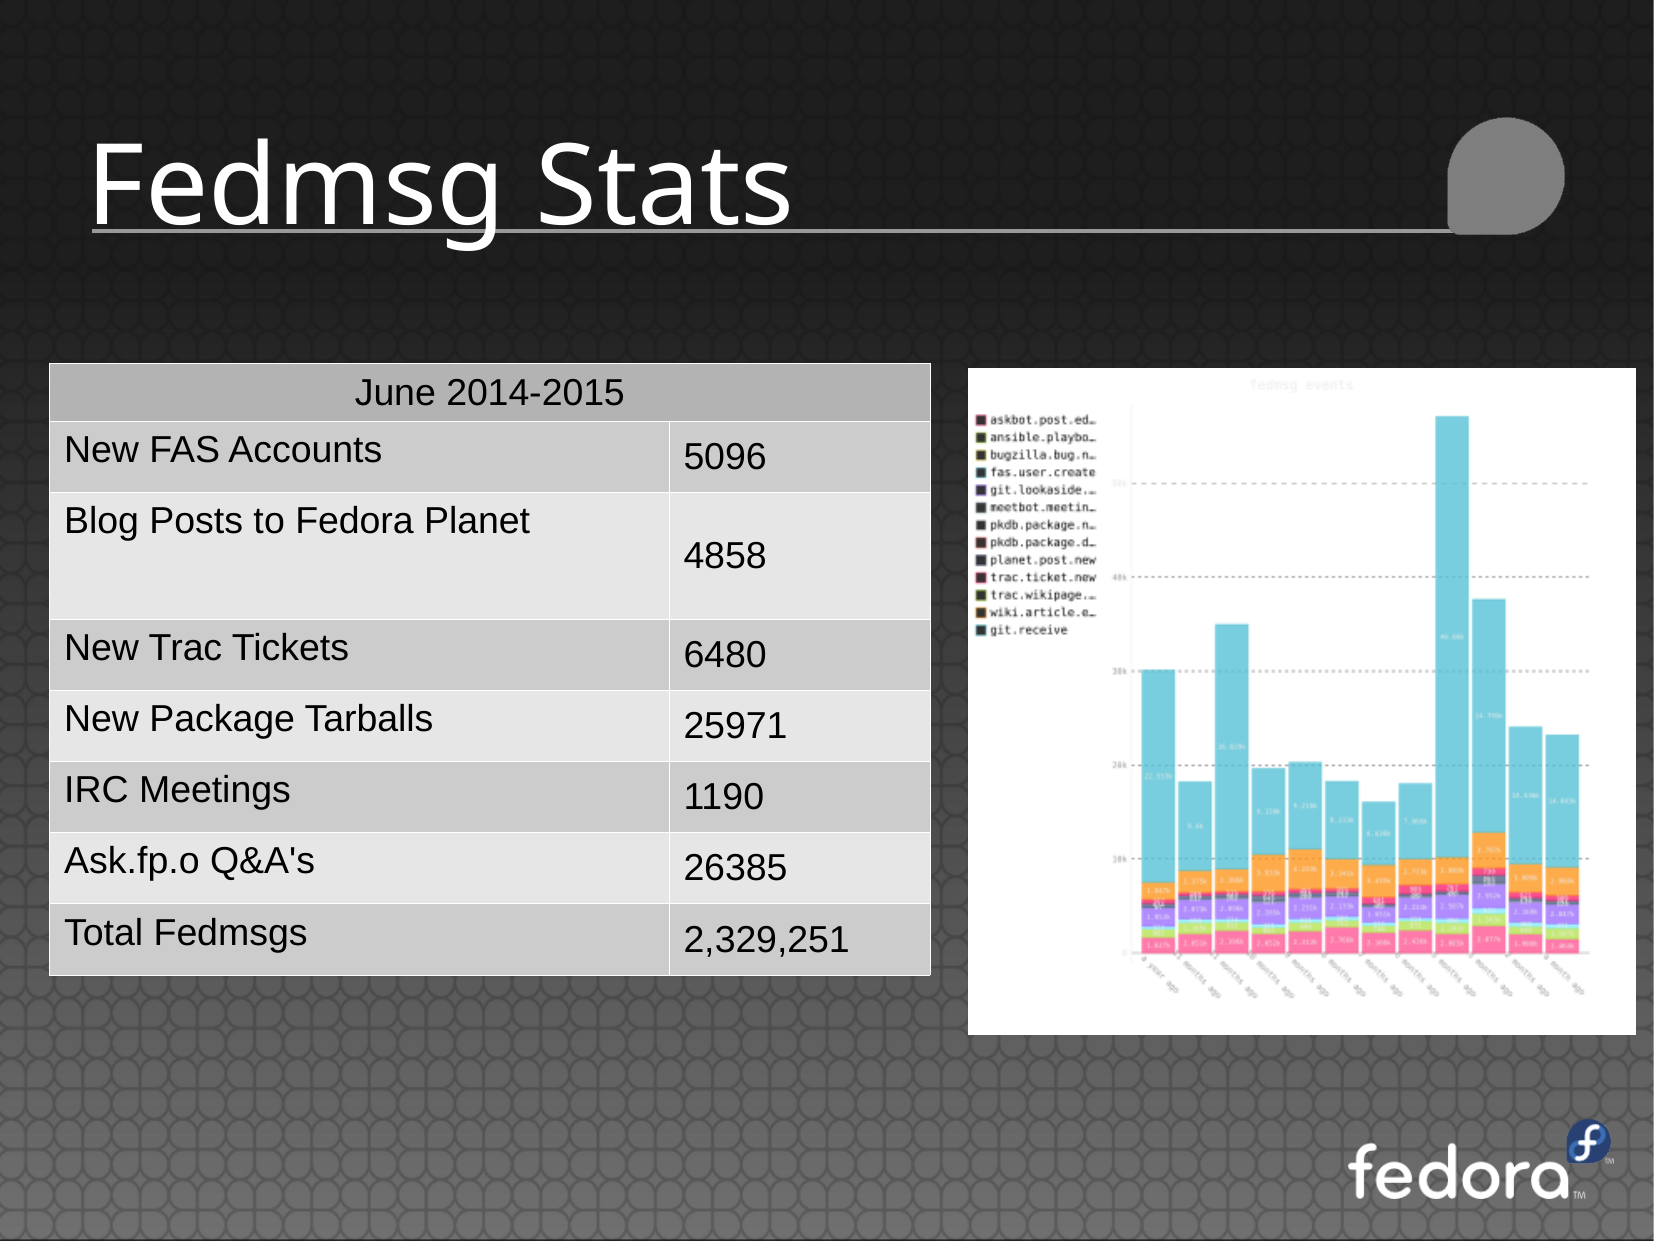

# Fedmsg Stats
| June 2014-2015 | |
| --- | --- |
| New FAS Accounts | 5096 |
| Blog Posts to Fedora Planet | 4858 |
| New Trac Tickets | 6480 |
| New Package Tarballs | 25971 |
| IRC Meetings | 1190 |
| Ask.fp.o Q&A's | 26385 |
| Total Fedmsgs | 2,329,251 |